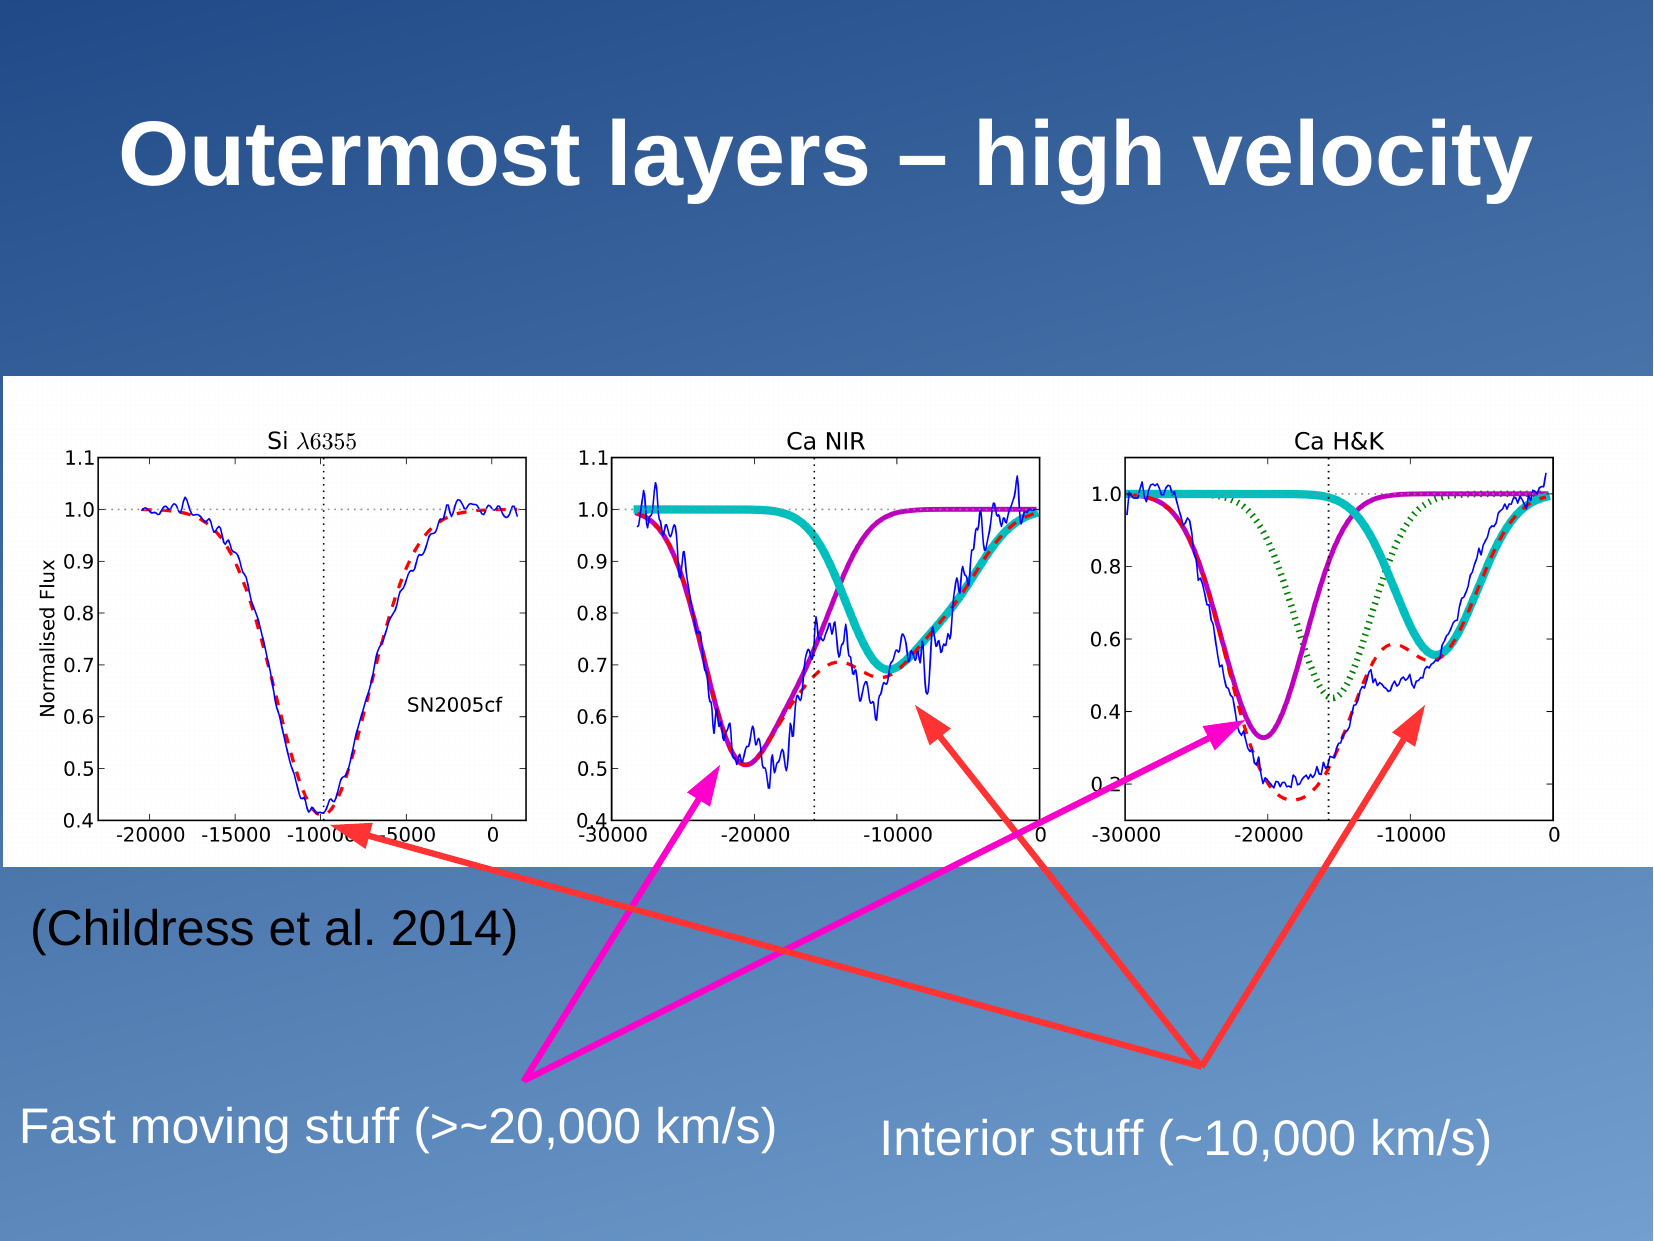

# Outermost layers – high velocity
(Childress et al. 2014)
Fast moving stuff (>~20,000 km/s)
Interior stuff (~10,000 km/s)